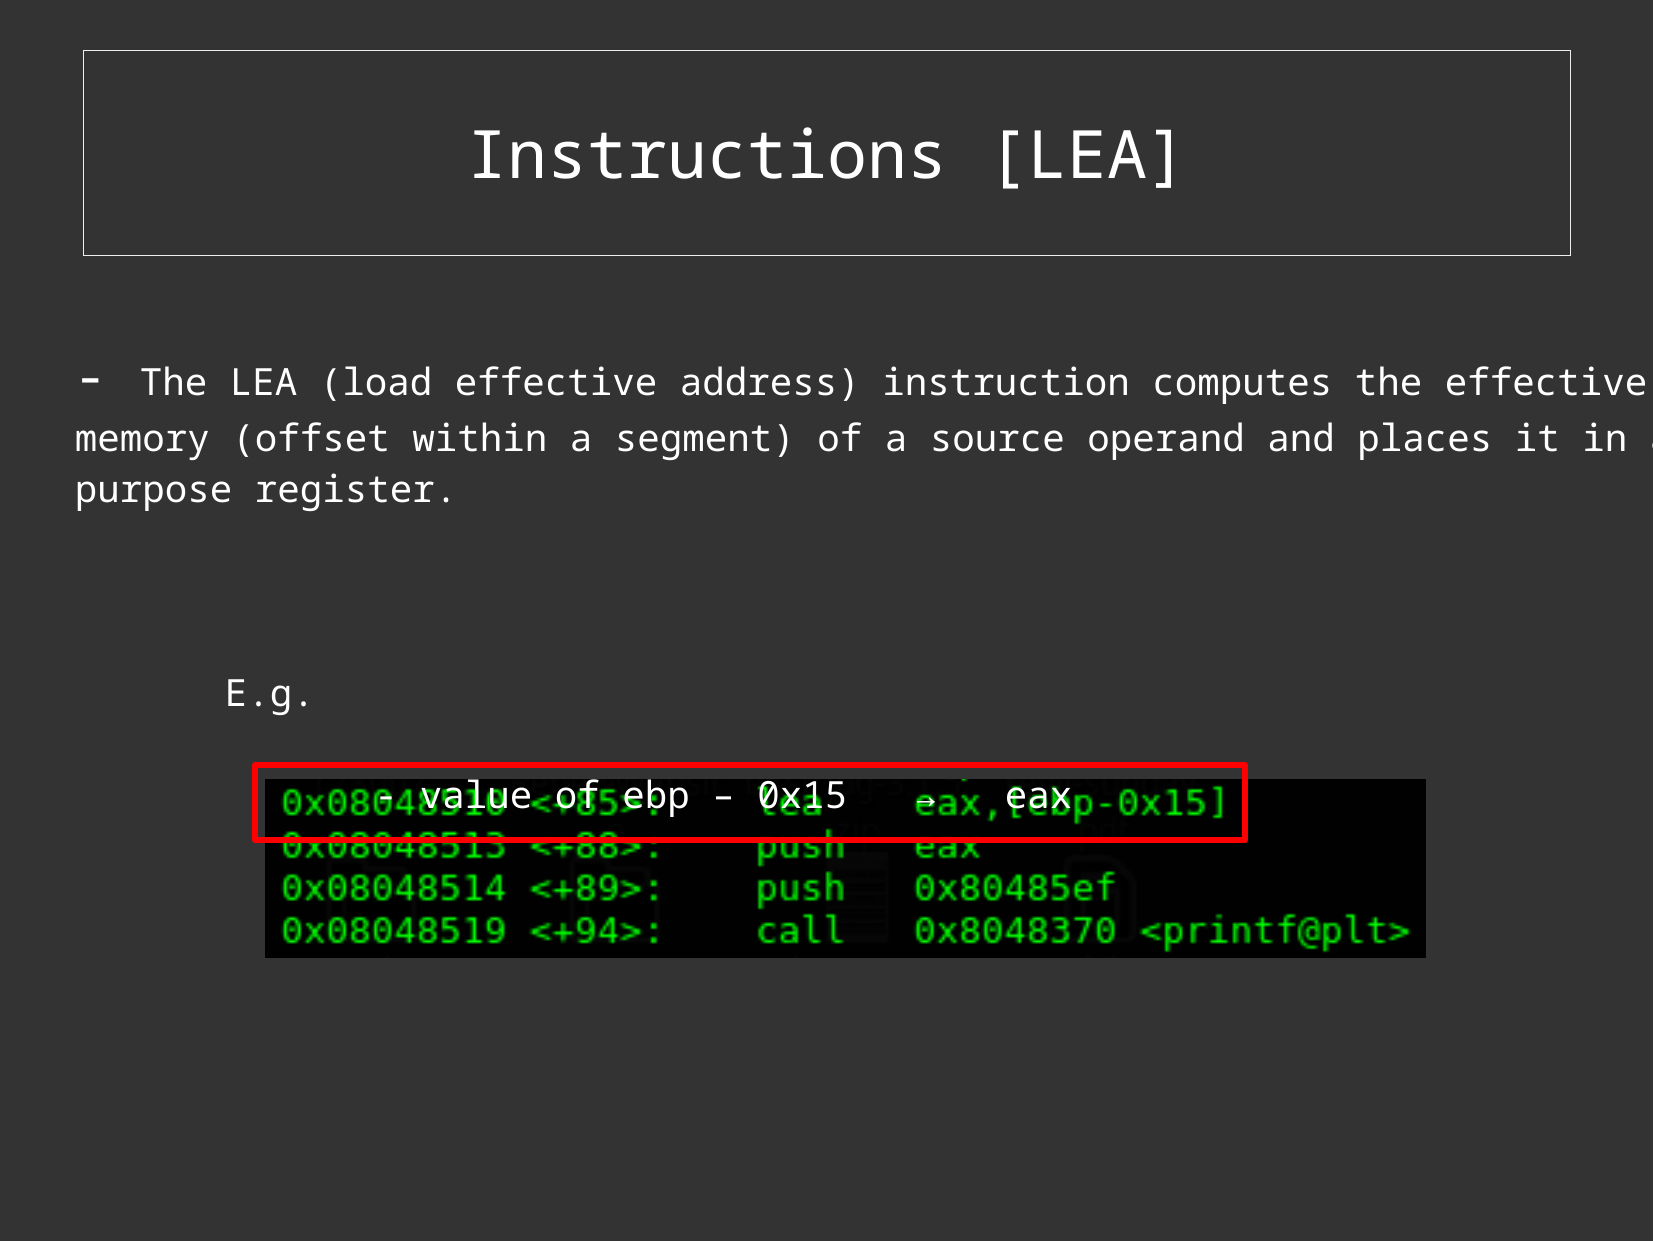

Instructions [LEA]
- The LEA (load effective address) instruction computes the effective address in
memory (offset within a segment) of a source operand and places it in a general-
purpose register.
		E.g.
				- value of ebp – 0x15 → eax